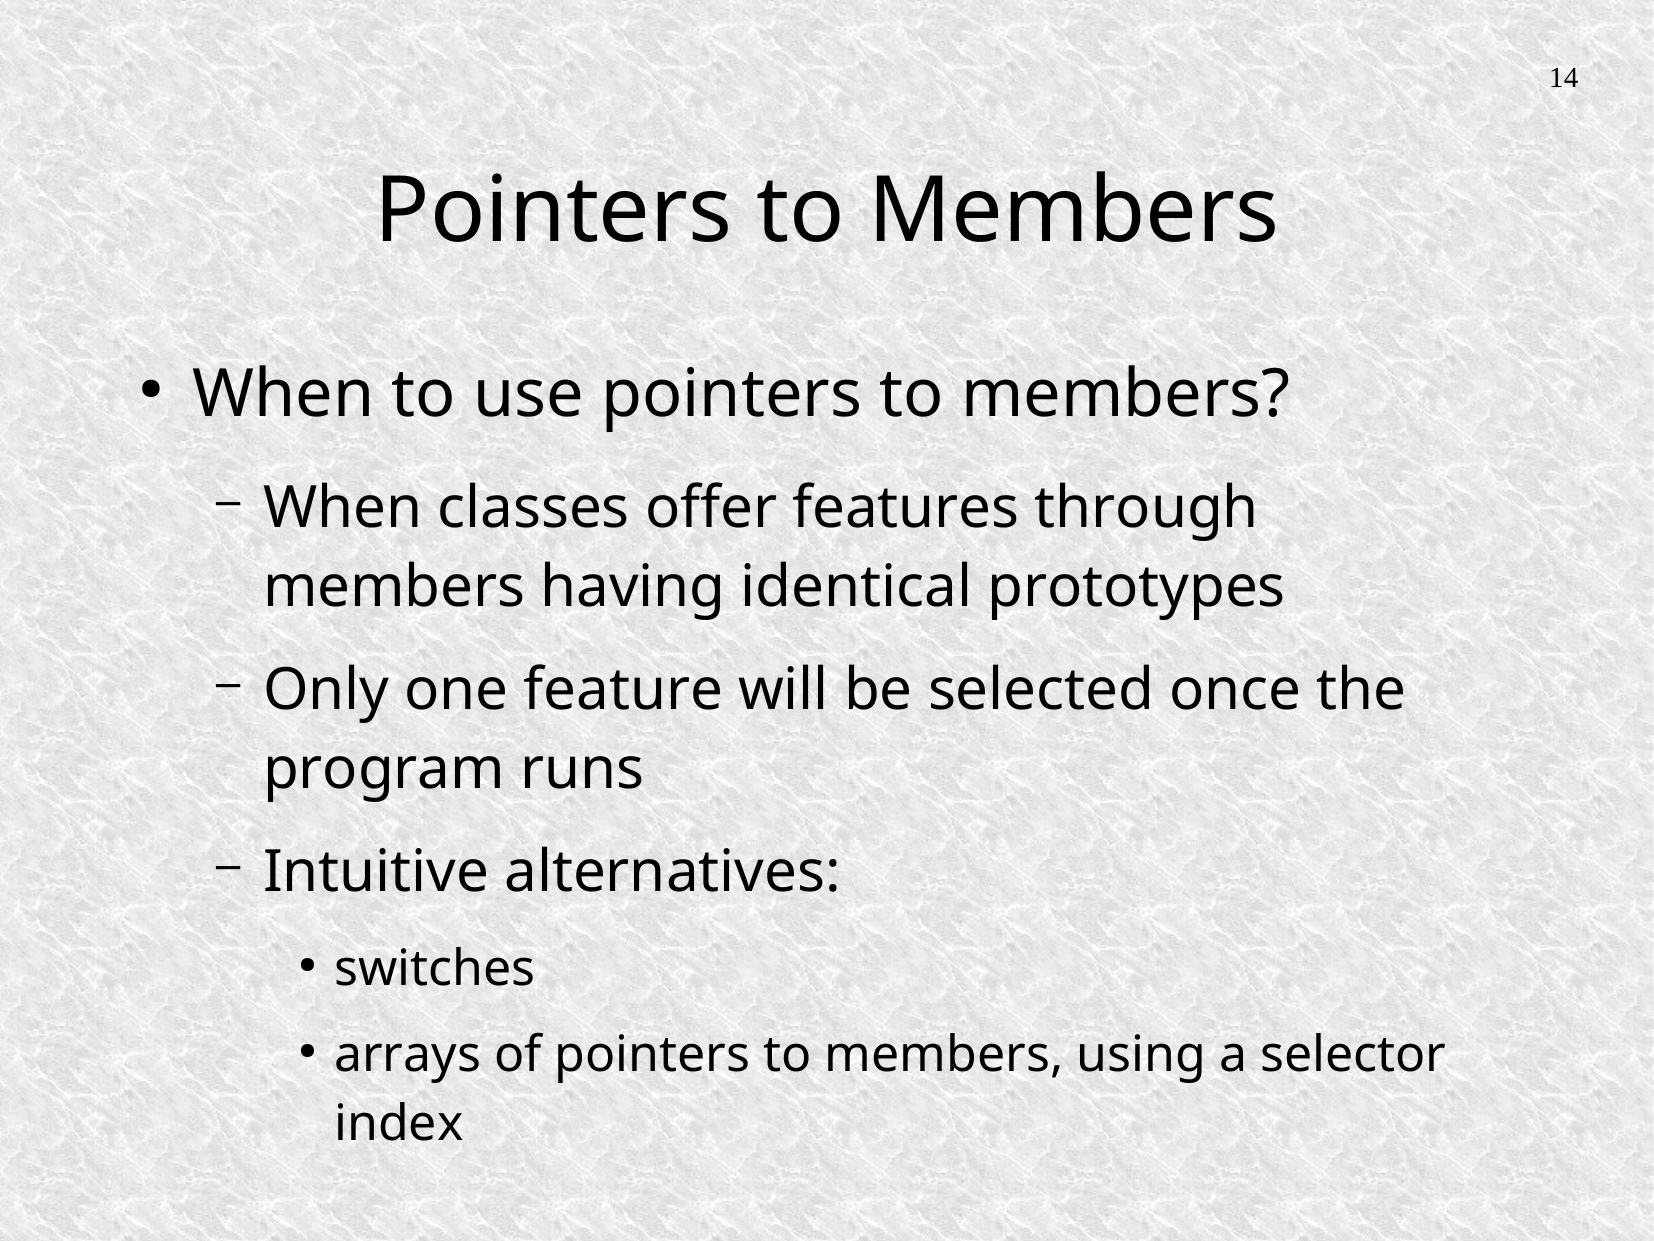

14
# Pointers to Members
When to use pointers to members?
When classes offer features through members having identical prototypes
Only one feature will be selected once the program runs
Intuitive alternatives:
switches
arrays of pointers to members, using a selector index